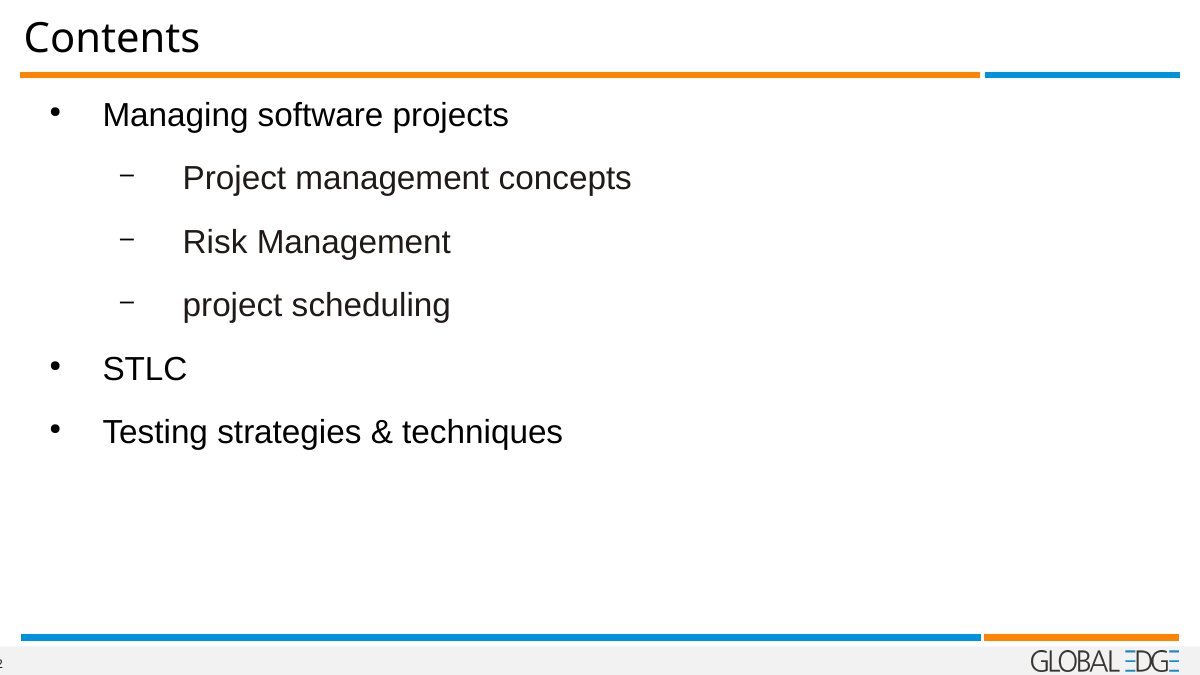

# Contents
Managing software projects
 Project management concepts
 Risk Management
 project scheduling
STLC
Testing strategies & techniques